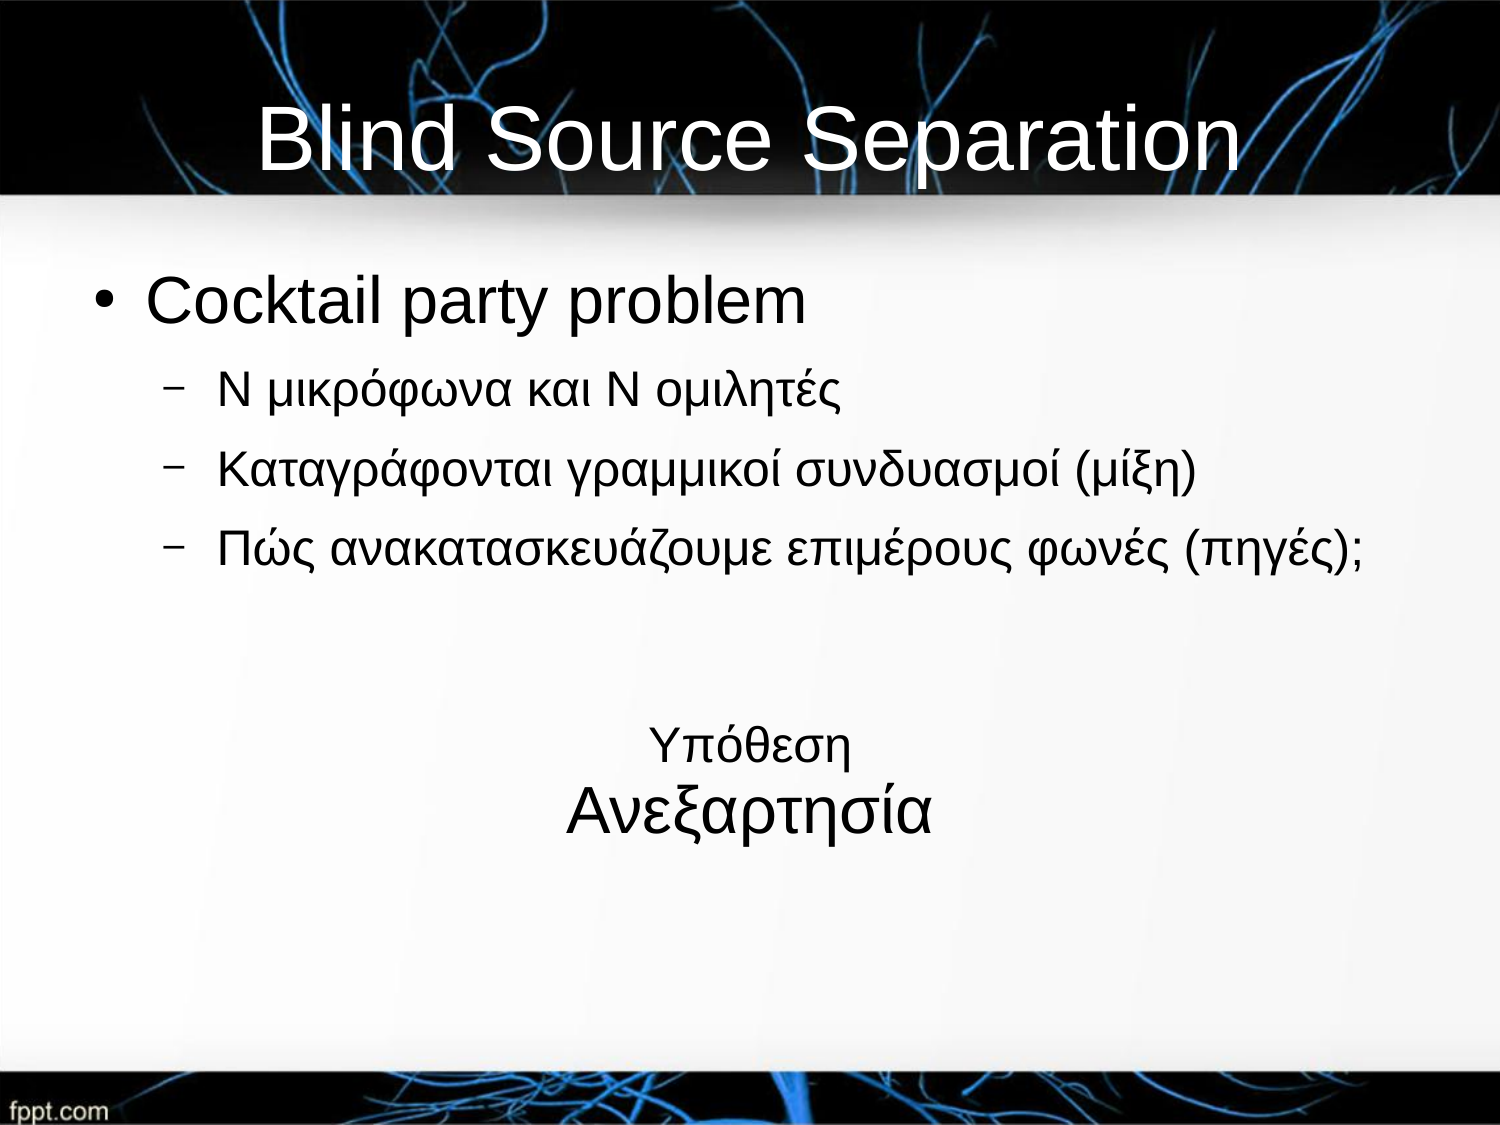

# Blind Source Separation
Cocktail party problem
N μικρόφωνα και N ομιλητές
Καταγράφονται γραμμικοί συνδυασμοί (μίξη)
Πώς ανακατασκευάζουμε επιμέρους φωνές (πηγές);
Υπόθεση
Ανεξαρτησία